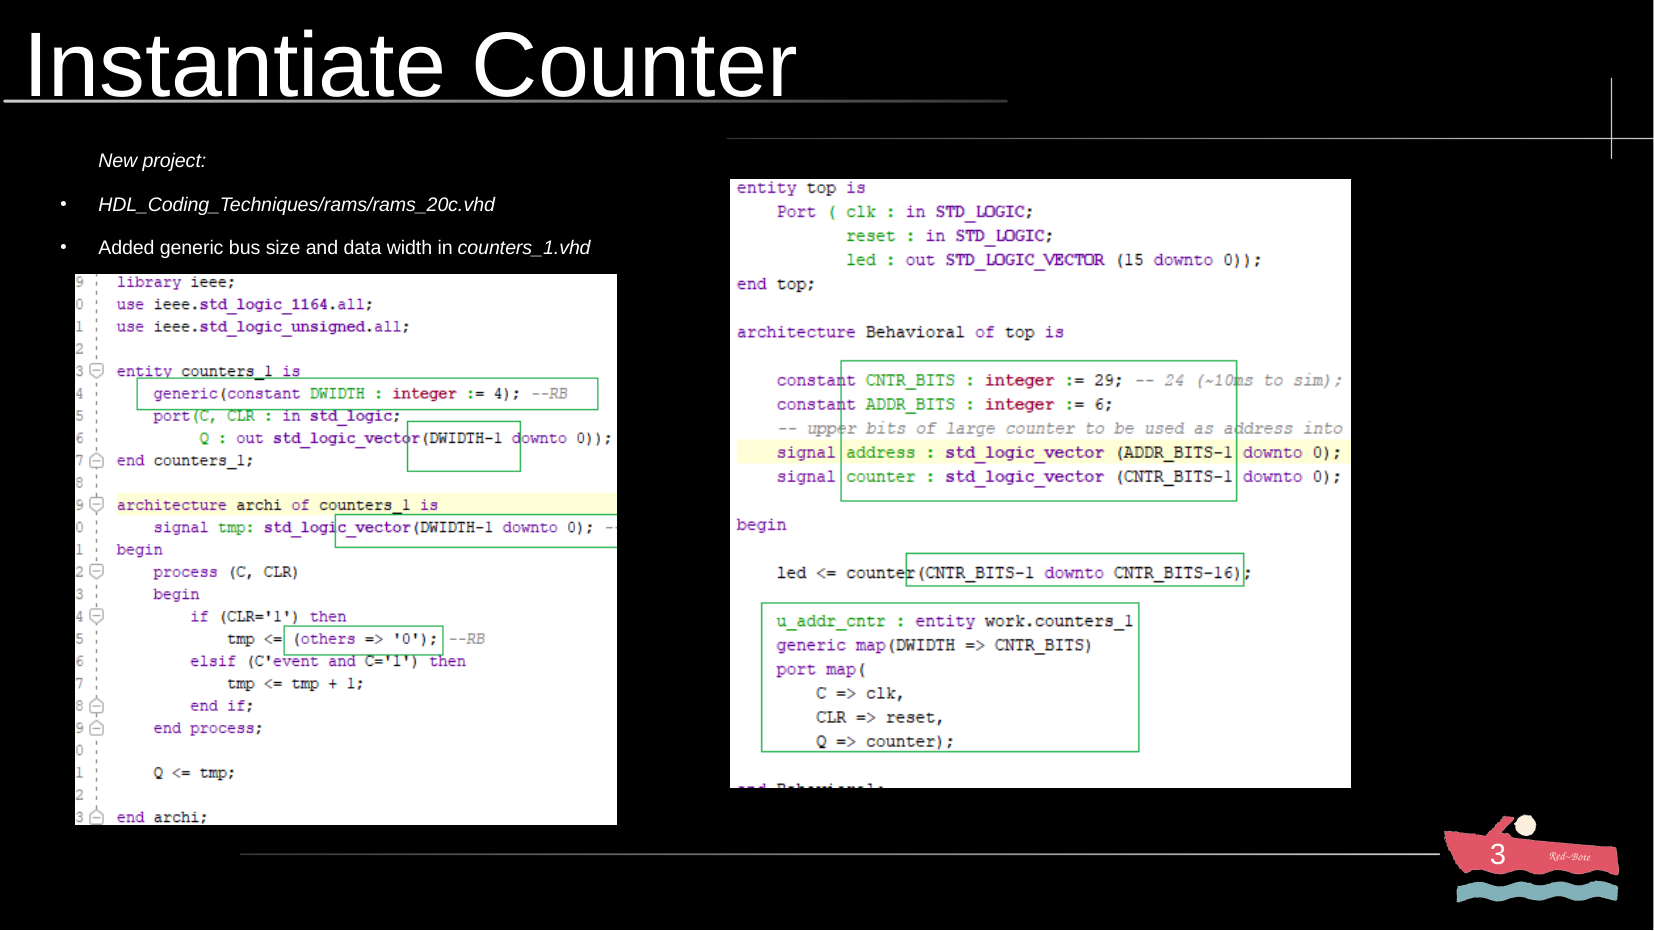

# Instantiate Counter
New project:
HDL_Coding_Techniques/rams/rams_20c.vhd
Added generic bus size and data width in counters_1.vhd
3